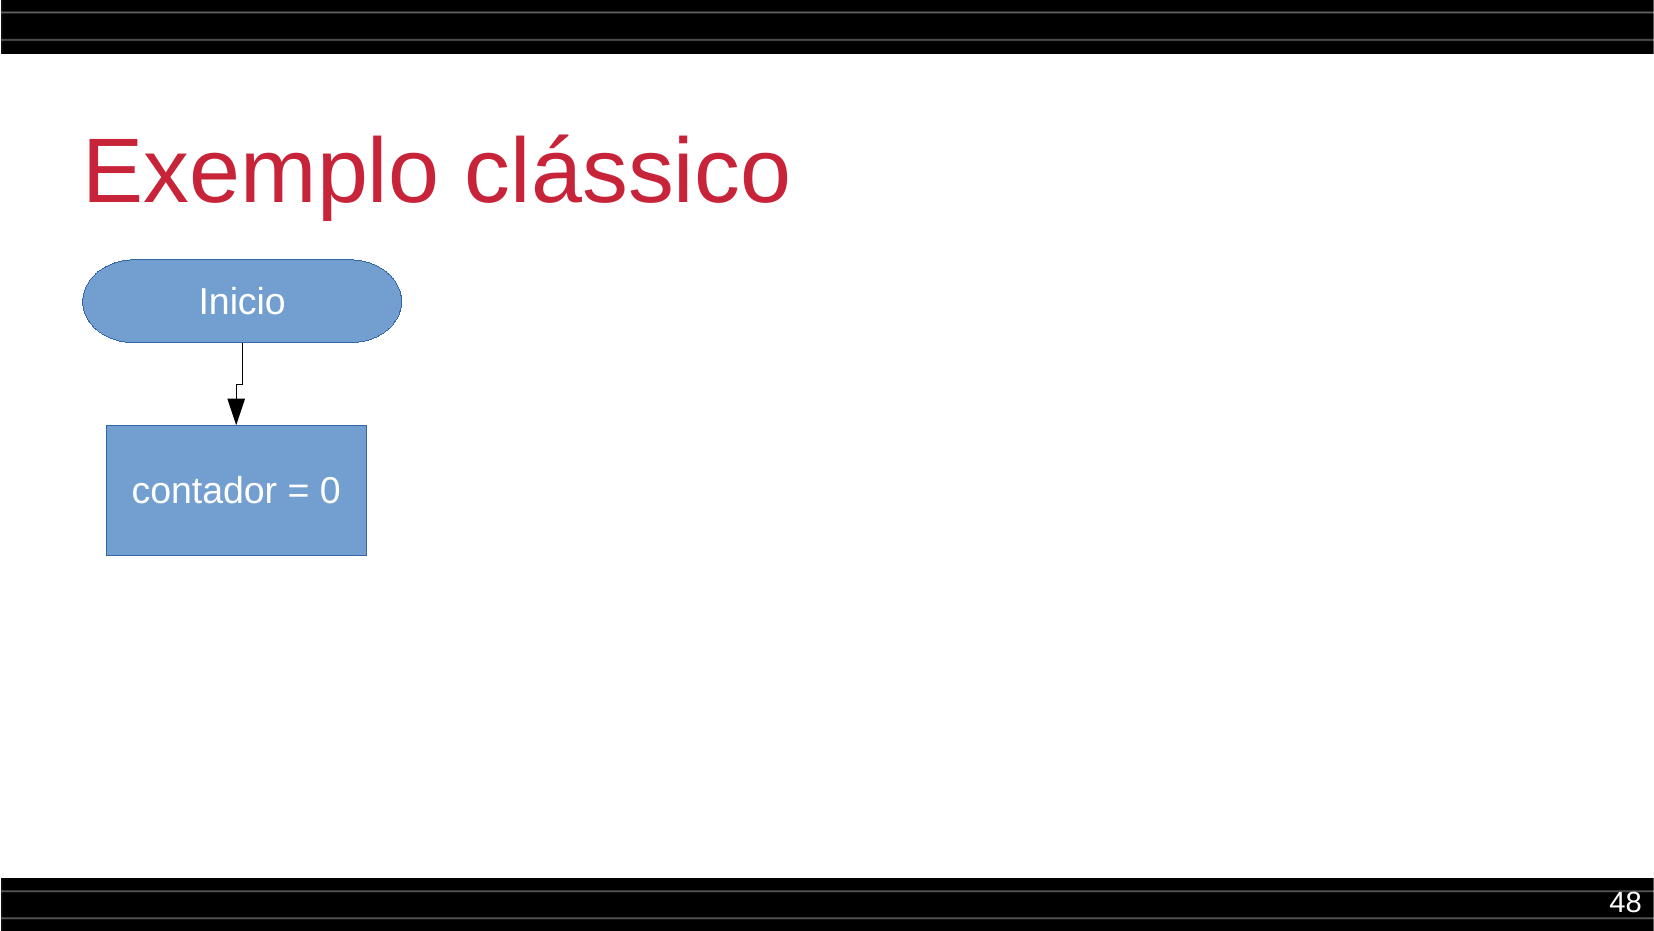

# Exemplo clássico
Inicio
contador = 0